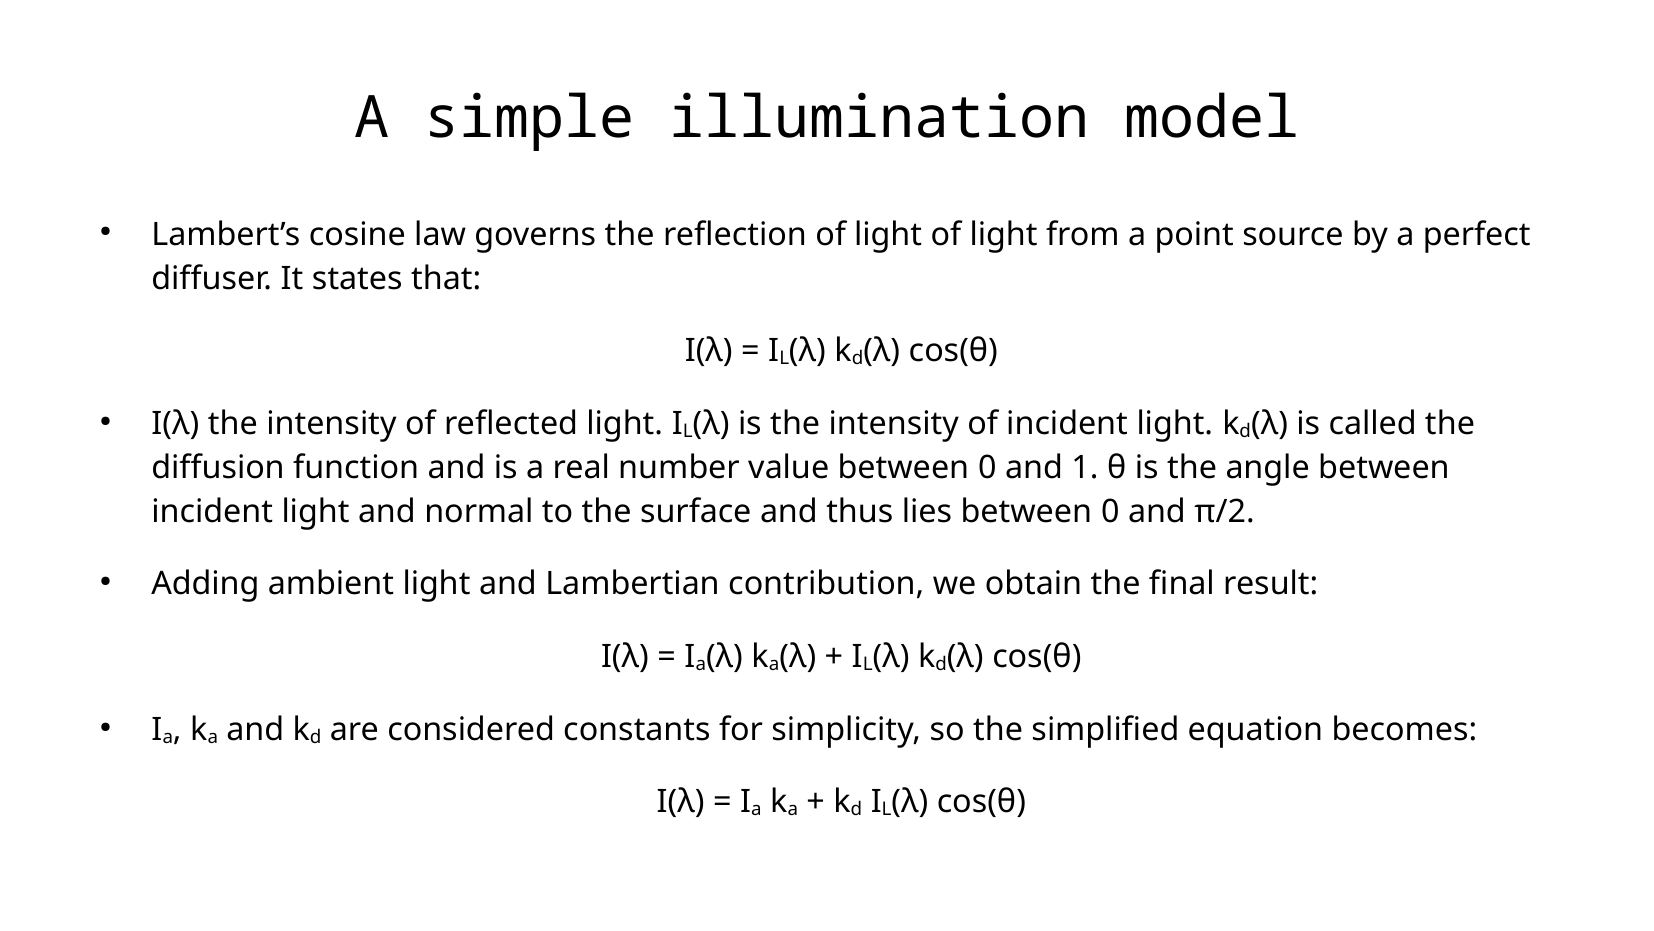

A simple illumination model
# Lambert’s cosine law governs the reflection of light of light from a point source by a perfect diffuser. It states that:
I(λ) = IL(λ) kd(λ) cos(θ)
I(λ) the intensity of reflected light. IL(λ) is the intensity of incident light. kd(λ) is called the diffusion function and is a real number value between 0 and 1. θ is the angle between incident light and normal to the surface and thus lies between 0 and π/2.
Adding ambient light and Lambertian contribution, we obtain the final result:
I(λ) = Ia(λ) ka(λ) + IL(λ) kd(λ) cos(θ)
Ia, ka and kd are considered constants for simplicity, so the simplified equation becomes:
I(λ) = Ia ka + kd IL(λ) cos(θ)